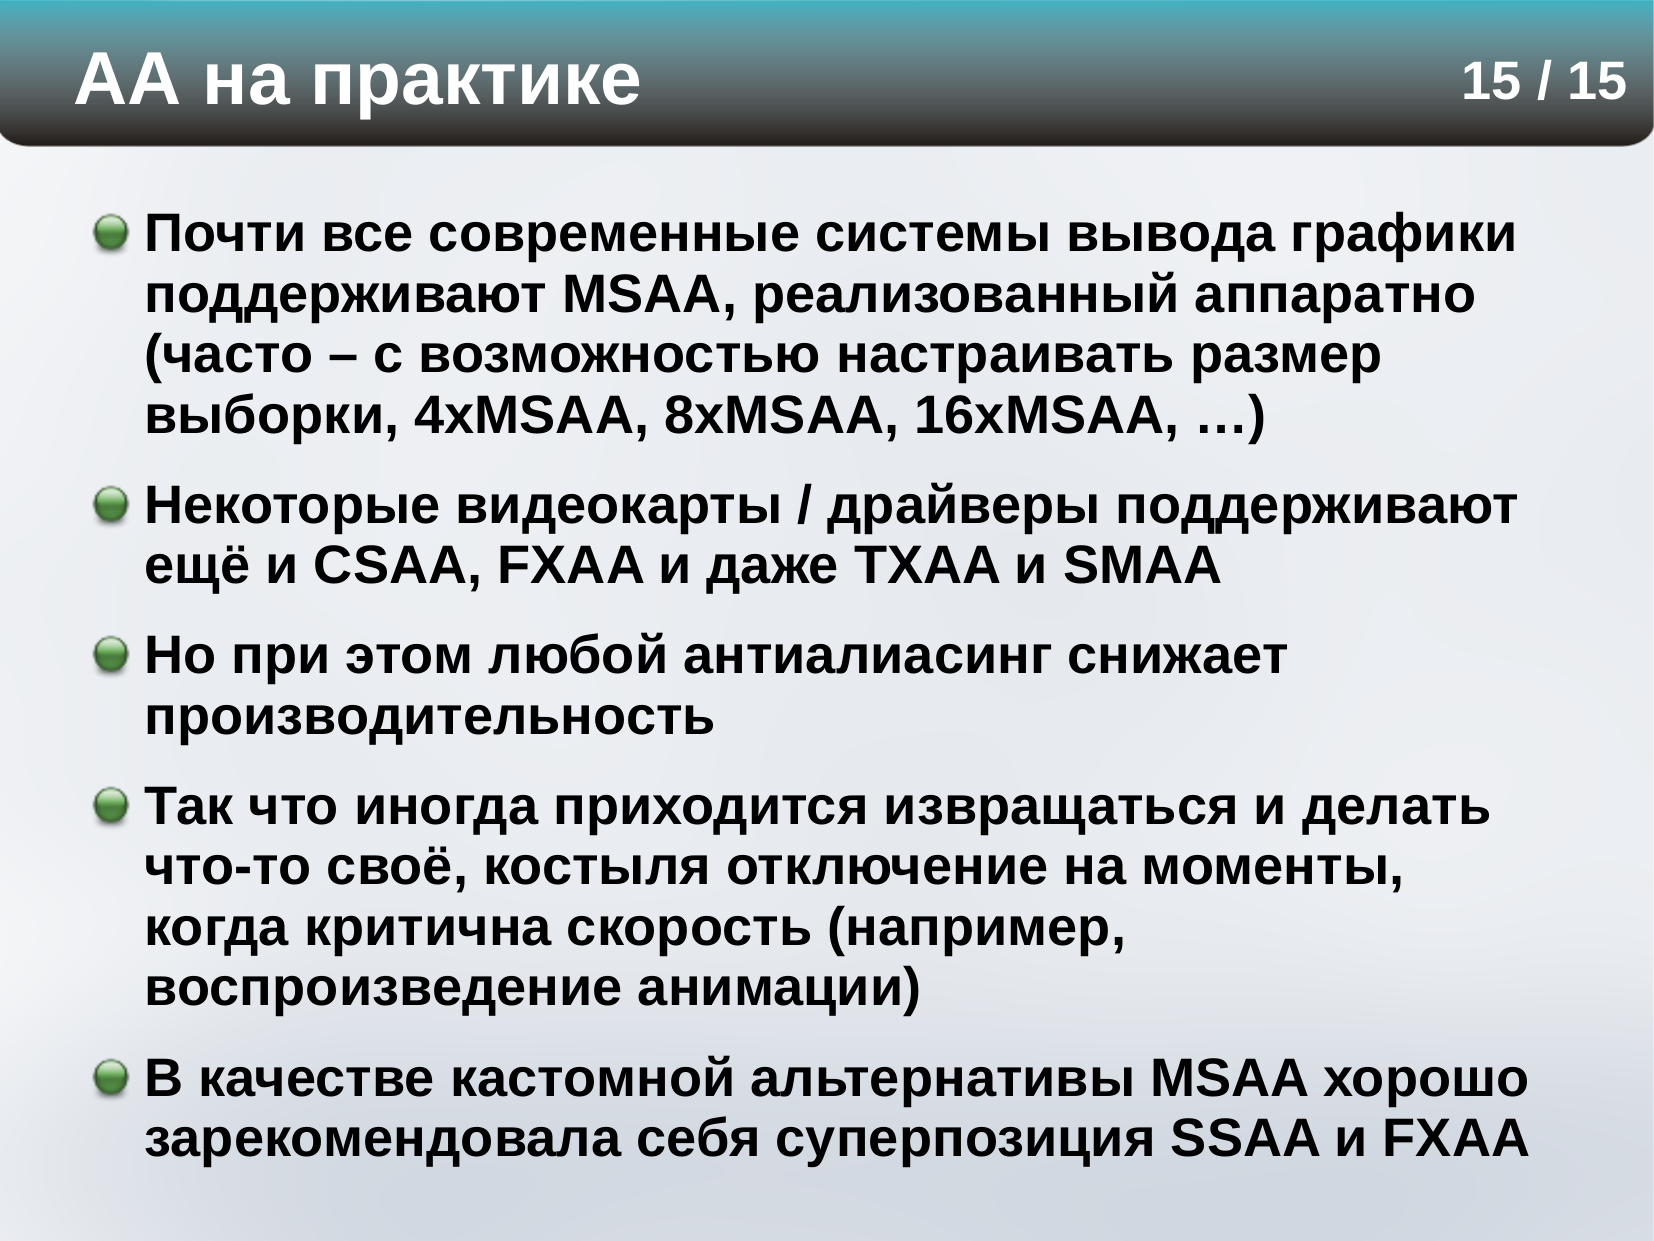

АА на практике
Почти все современные системы вывода графики поддерживают MSAA, реализованный аппаратно (часто – с возможностью настраивать размер выборки, 4xMSAA, 8xMSAA, 16xMSAA, …)
Некоторые видеокарты / драйверы поддерживают ещё и CSAA, FXAA и даже TXAA и SMAA
Но при этом любой антиалиасинг снижает производительность
Так что иногда приходится извращаться и делать что-то своё, костыля отключение на моменты, когда критична скорость (например, воспроизведение анимации)
В качестве кастомной альтернативы MSAA хорошо зарекомендовала себя суперпозиция SSAA и FXAA